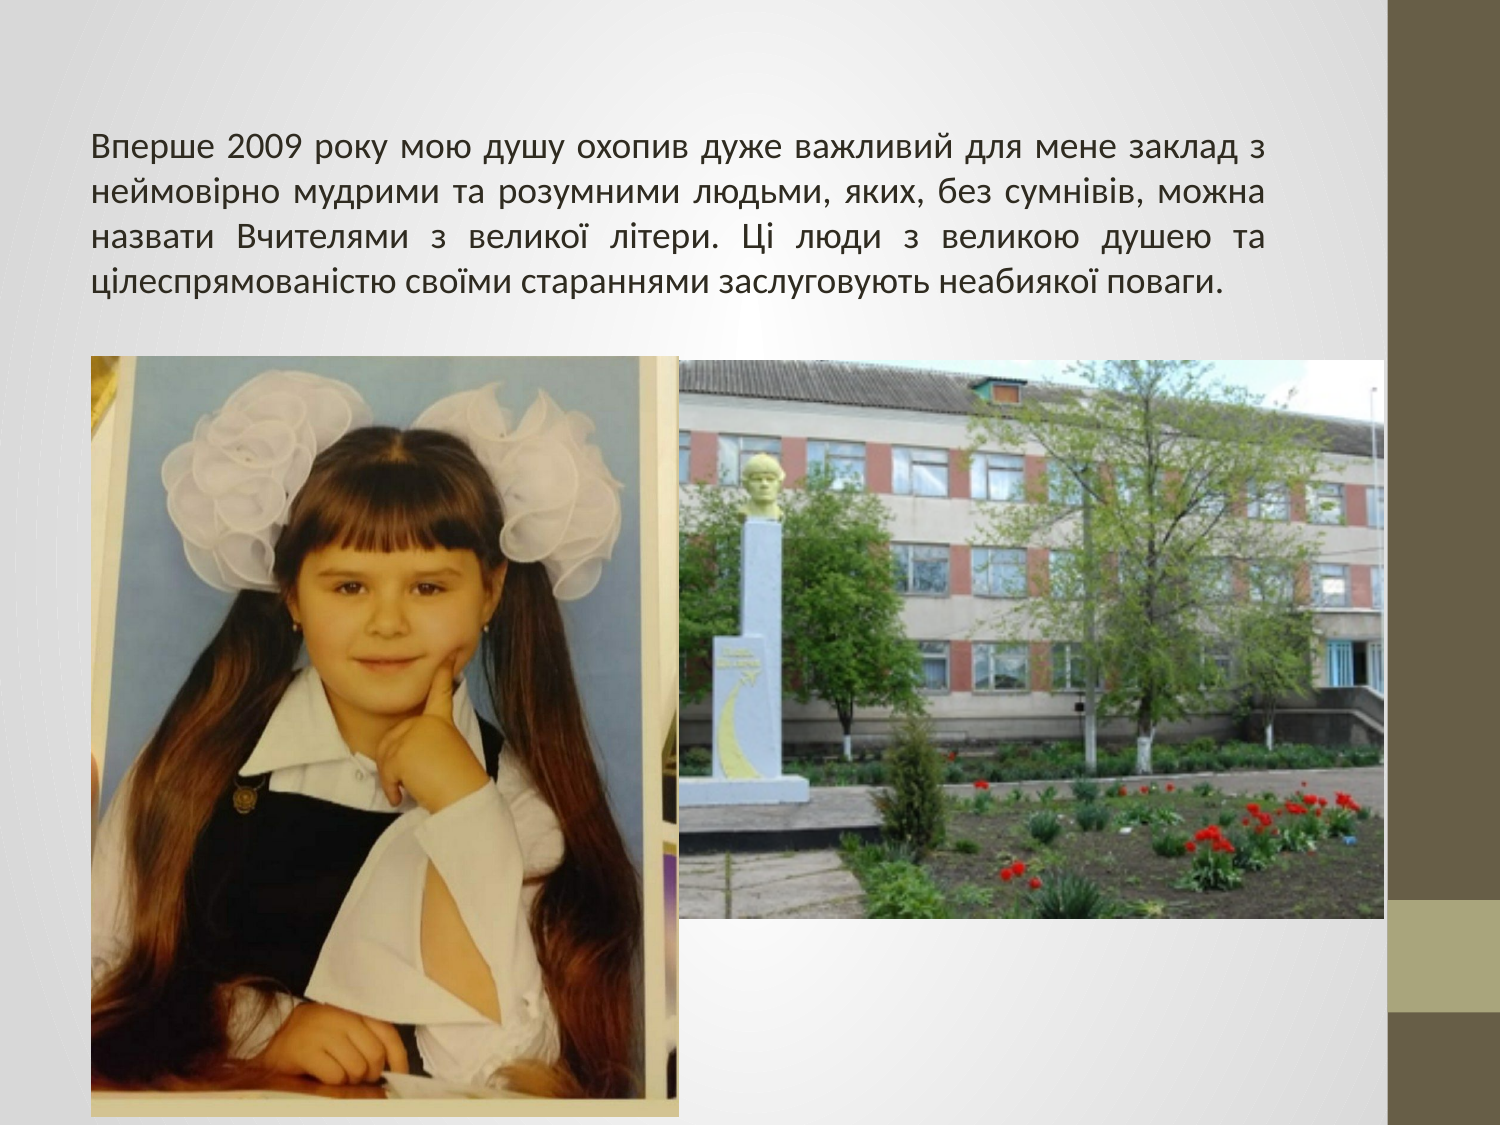

Вперше 2009 року мою душу охопив дуже важливий для мене заклад з неймовірно мудрими та розумними людьми, яких, без сумнівів, можна назвати Вчителями з великої літери. Ці люди з великою душею та цілеспрямованістю своїми стараннями заслуговують неабиякої поваги.